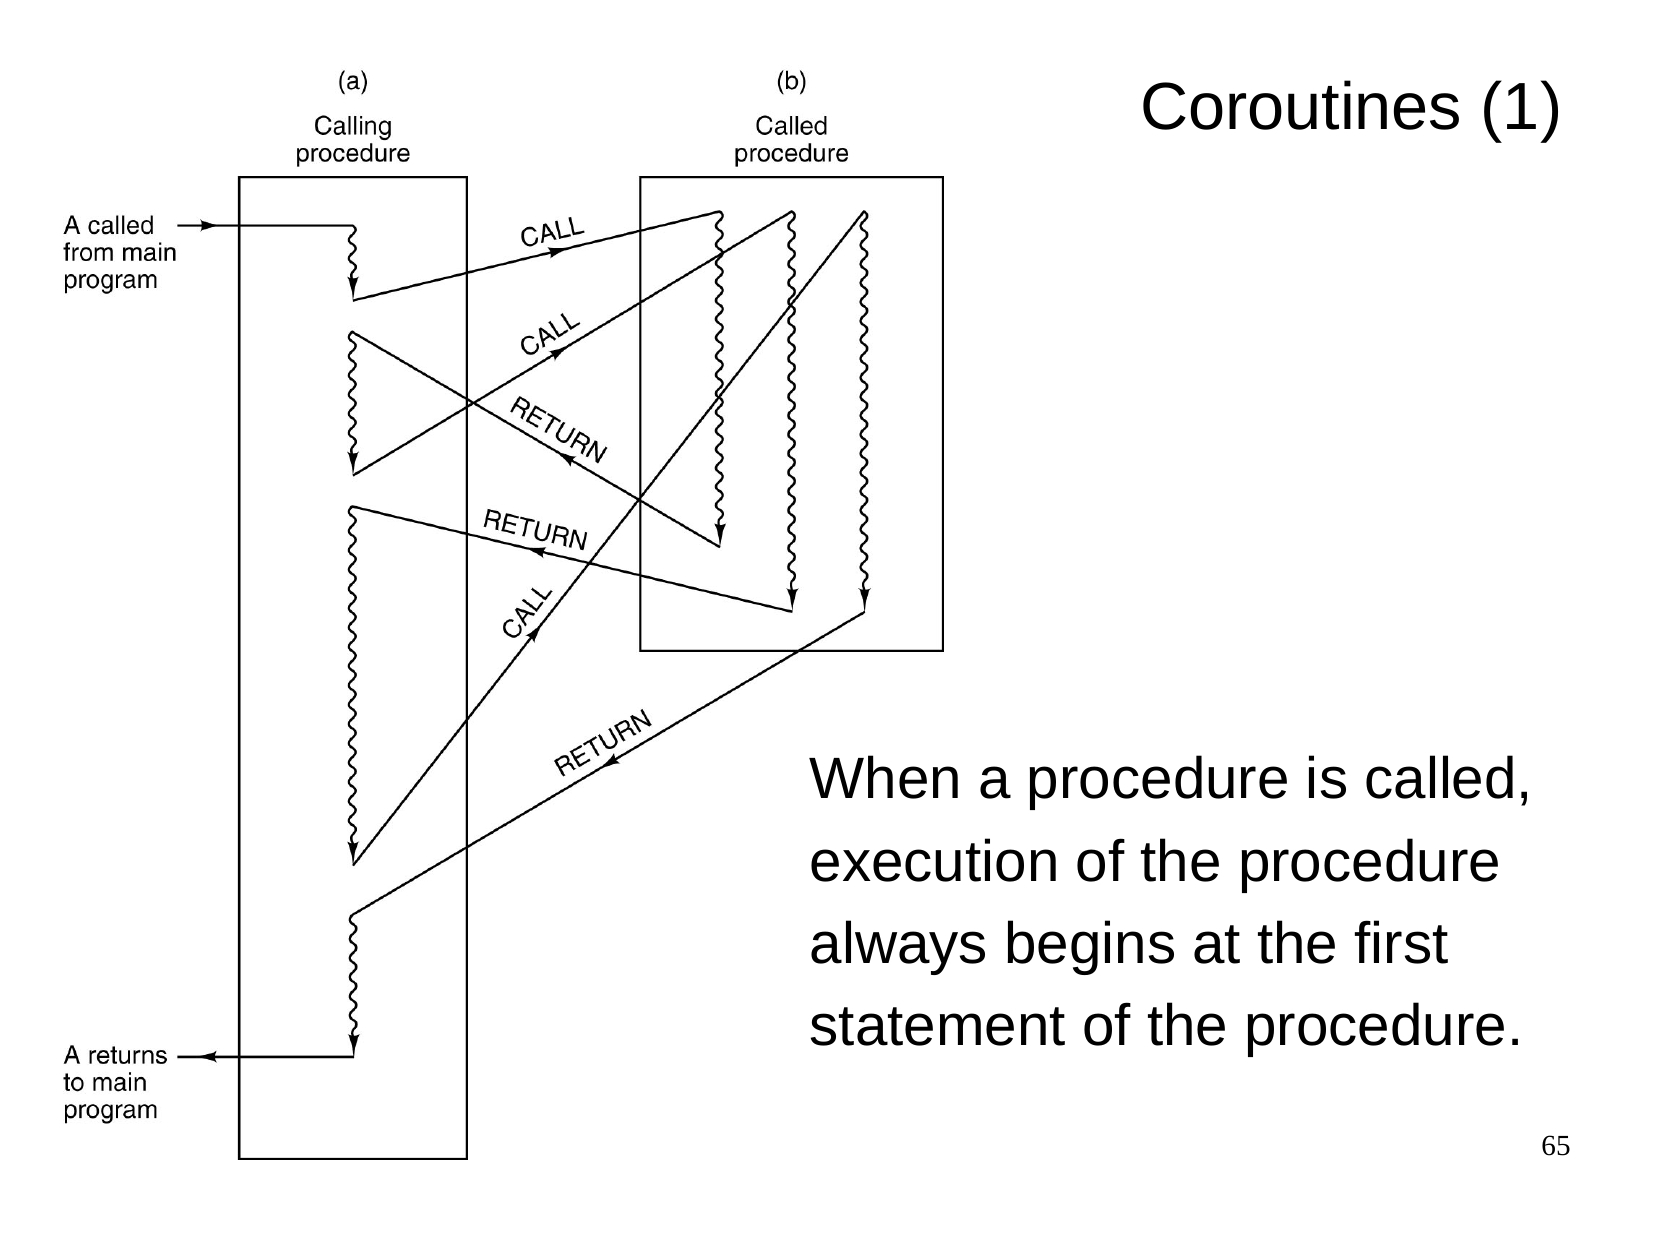

# Coroutines (1)
When a procedure is called,
execution of the procedure
always begins at the first
statement of the procedure.
65